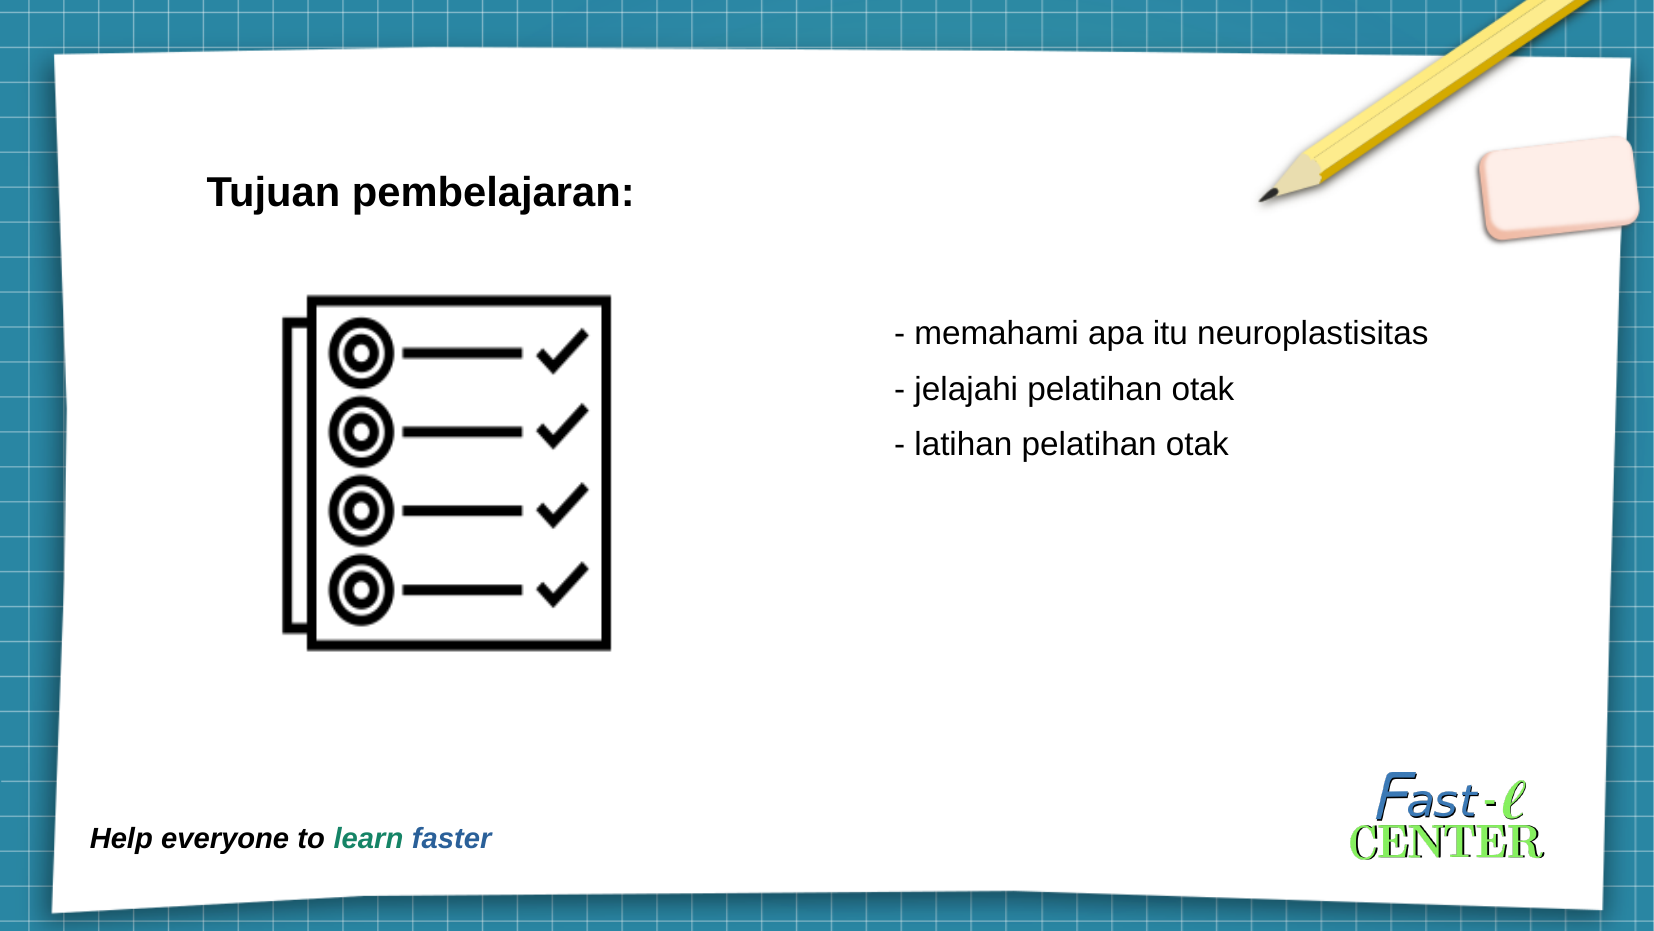

Tujuan pembelajaran:
- memahami apa itu neuroplastisitas
- jelajahi pelatihan otak
- latihan pelatihan otak
Help everyone to learn faster